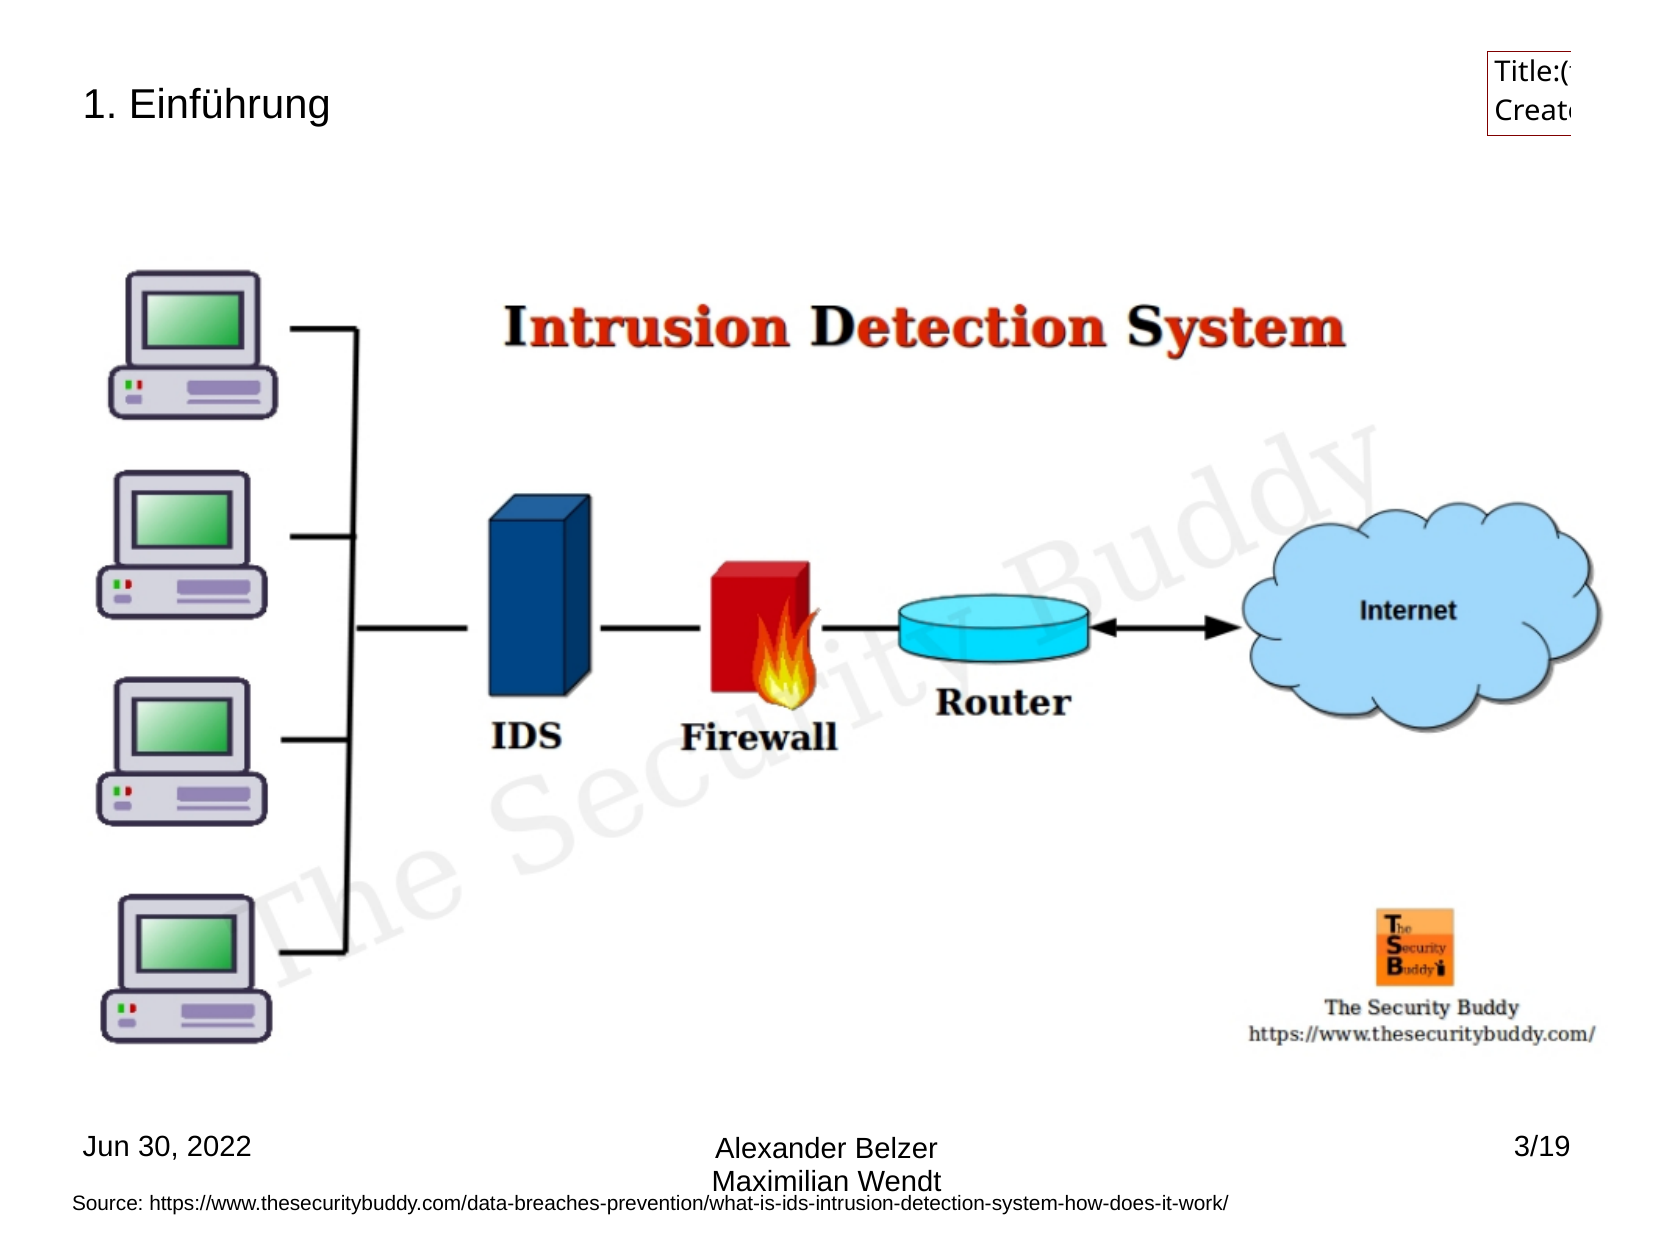

# 1. Einführung
March 16 2022
3
Source: https://www.thesecuritybuddy.com/data-breaches-prevention/what-is-ids-intrusion-detection-system-how-does-it-work/